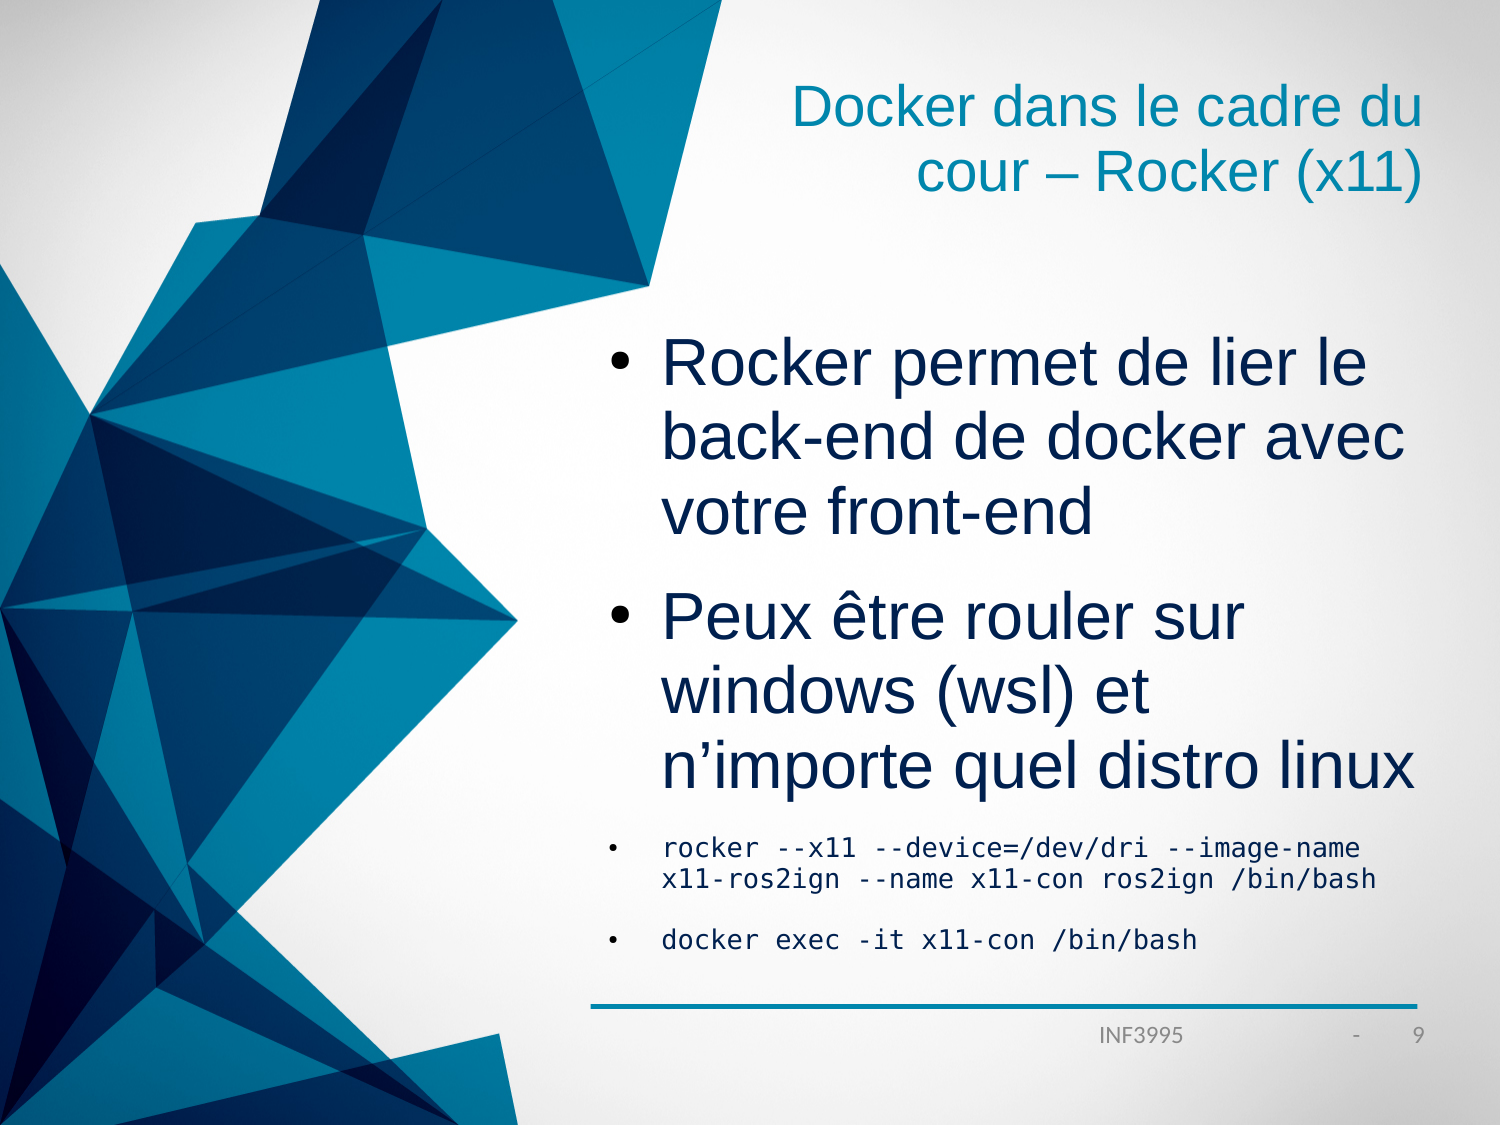

# Docker dans le cadre du cour – Rocker (x11)
Rocker permet de lier le back-end de docker avec votre front-end
Peux être rouler sur windows (wsl) et n’importe quel distro linux
rocker --x11 --device=/dev/dri --image-name x11-ros2ign --name x11-con ros2ign /bin/bash
docker exec -it x11-con /bin/bash
YOUR FOOTER HERE
9